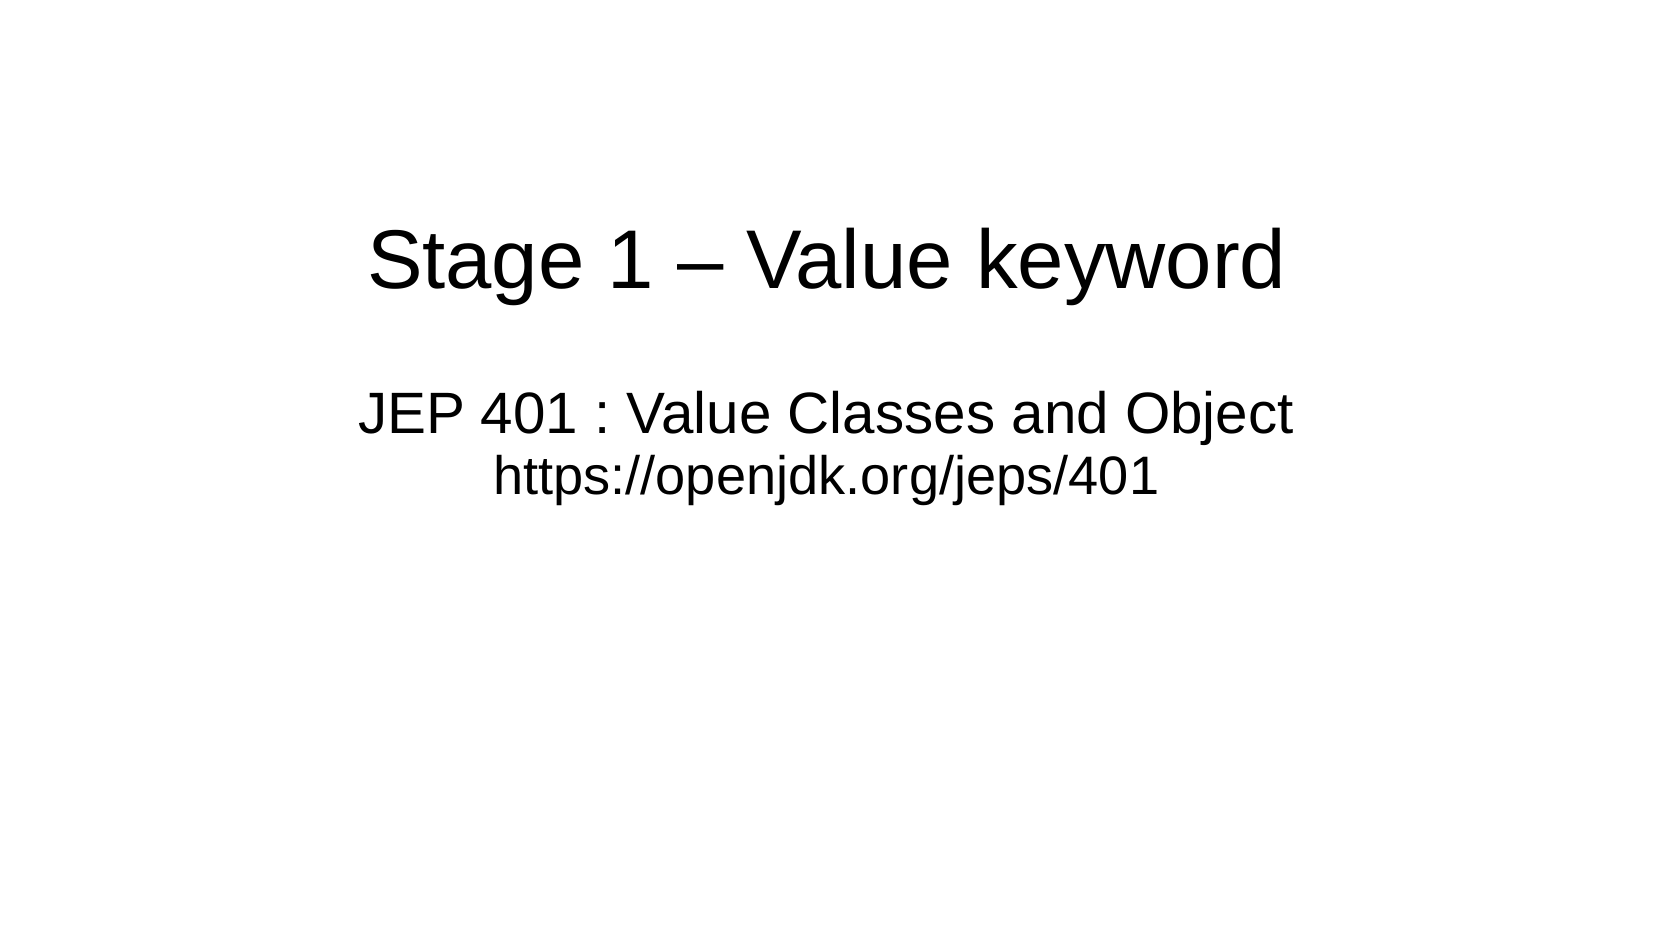

# Stage 1 – Value keyword JEP 401 : Value Classes and Object
https://openjdk.org/jeps/401